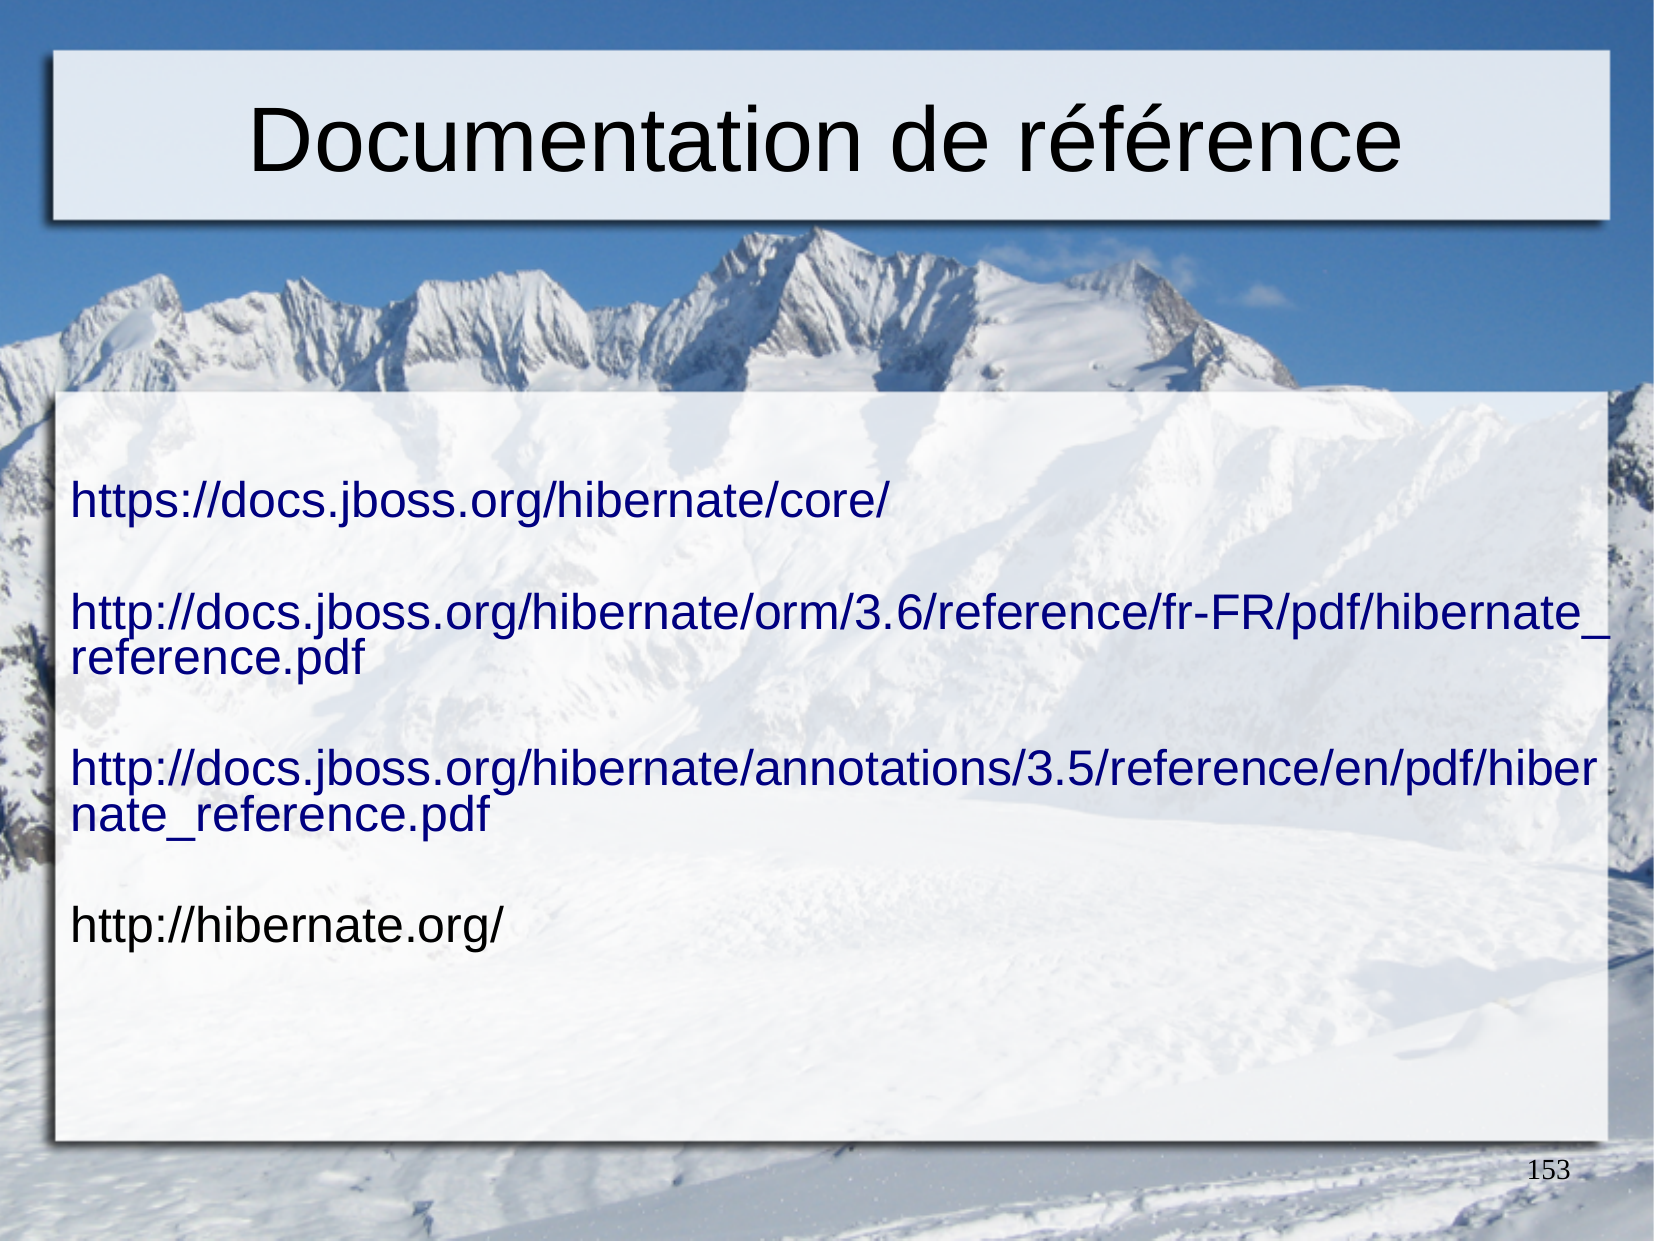

# Documentation de référence
https://docs.jboss.org/hibernate/core/
http://docs.jboss.org/hibernate/orm/3.6/reference/fr-FR/pdf/hibernate_reference.pdf
http://docs.jboss.org/hibernate/annotations/3.5/reference/en/pdf/hibernate_reference.pdf
http://hibernate.org/
153